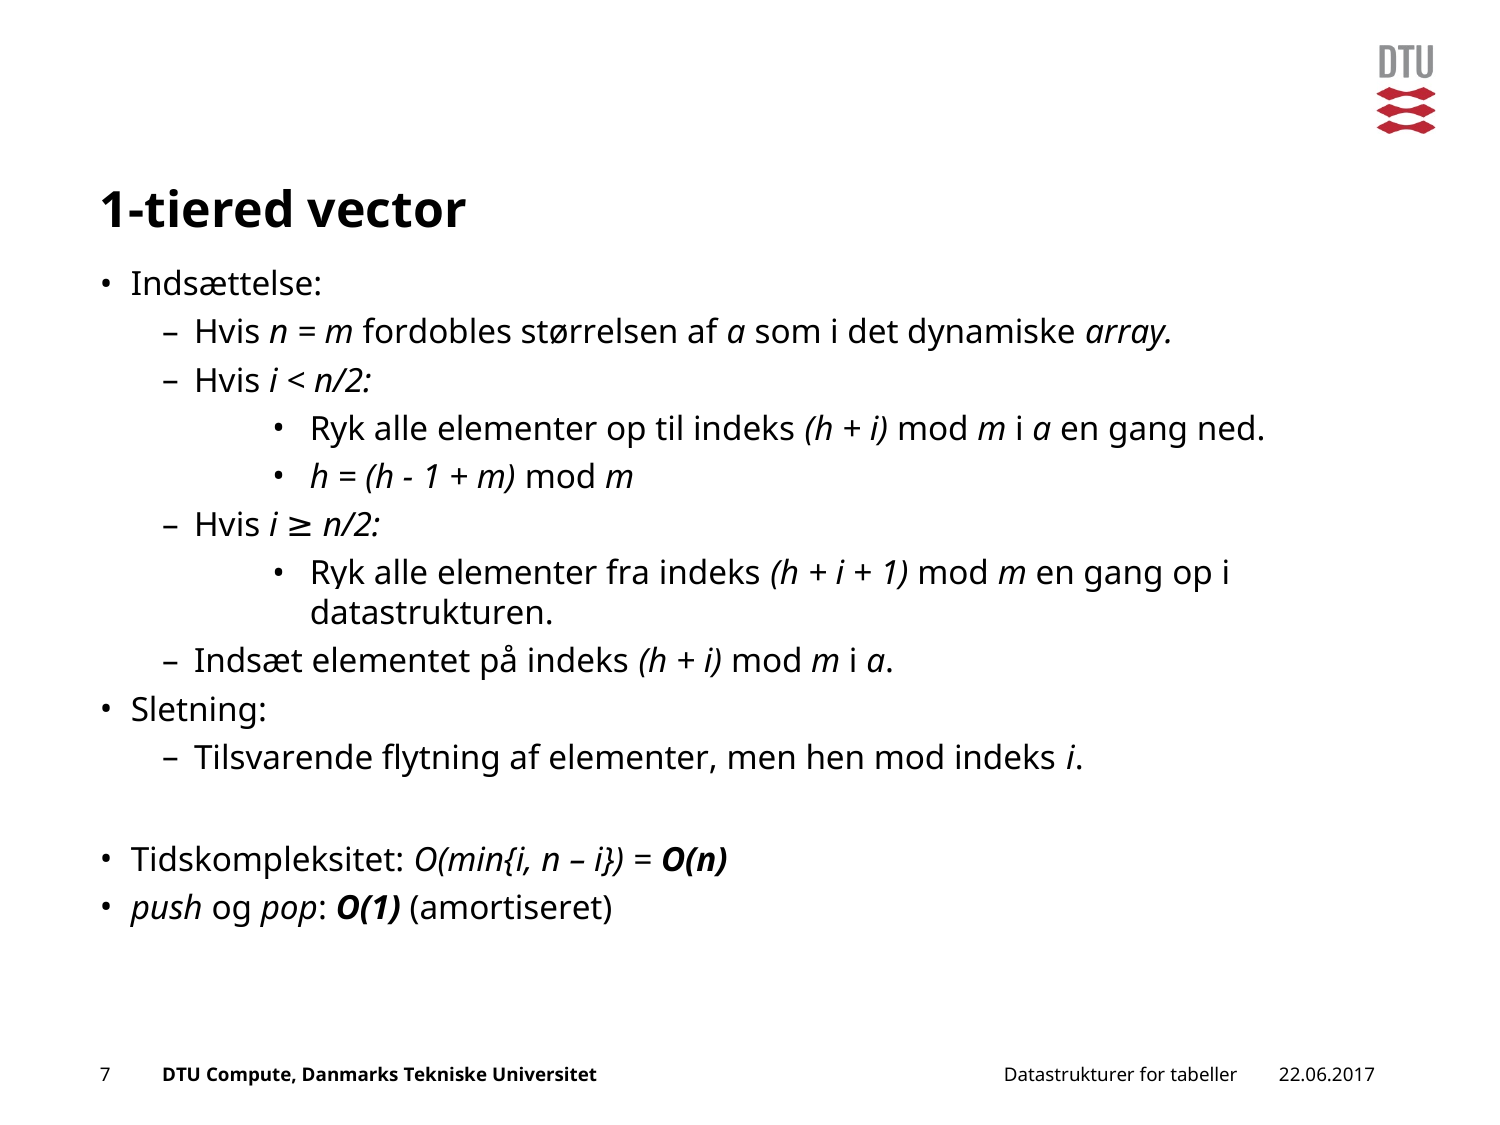

# 1-tiered vector
Indsættelse:
Hvis n = m fordobles størrelsen af a som i det dynamiske array.
Hvis i < n/2:
Ryk alle elementer op til indeks (h + i) mod m i a en gang ned.
h = (h - 1 + m) mod m
Hvis i ≥ n/2:
Ryk alle elementer fra indeks (h + i + 1) mod m en gang op i datastrukturen.
Indsæt elementet på indeks (h + i) mod m i a.
Sletning:
Tilsvarende flytning af elementer, men hen mod indeks i.
Tidskompleksitet: O(min{i, n – i}) = O(n)
push og pop: O(1) (amortiseret)